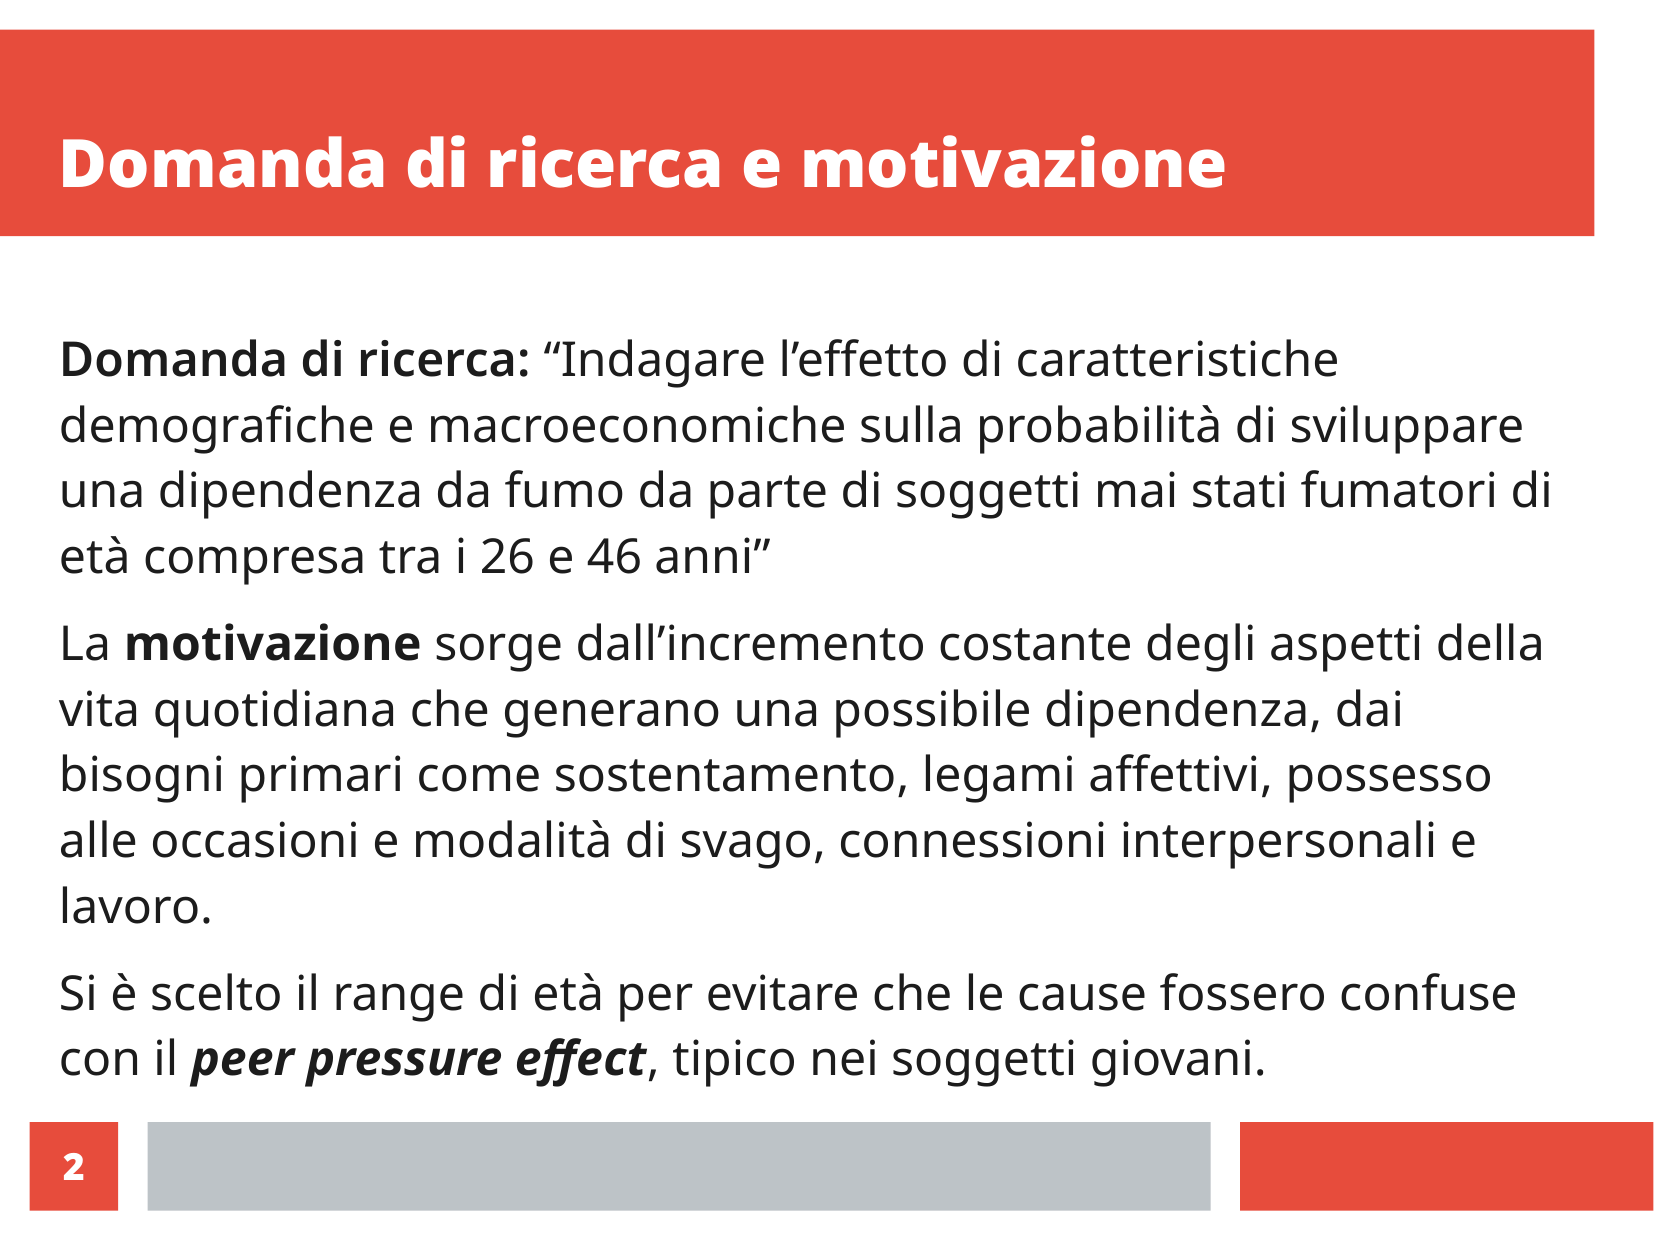

# Domanda di ricerca e motivazione
Domanda di ricerca: “Indagare l’effetto di caratteristiche demografiche e macroeconomiche sulla probabilità di sviluppare una dipendenza da fumo da parte di soggetti mai stati fumatori di età compresa tra i 26 e 46 anni”
La motivazione sorge dall’incremento costante degli aspetti della vita quotidiana che generano una possibile dipendenza, dai bisogni primari come sostentamento, legami affettivi, possesso alle occasioni e modalità di svago, connessioni interpersonali e lavoro.
Si è scelto il range di età per evitare che le cause fossero confuse con il peer pressure effect, tipico nei soggetti giovani.
2